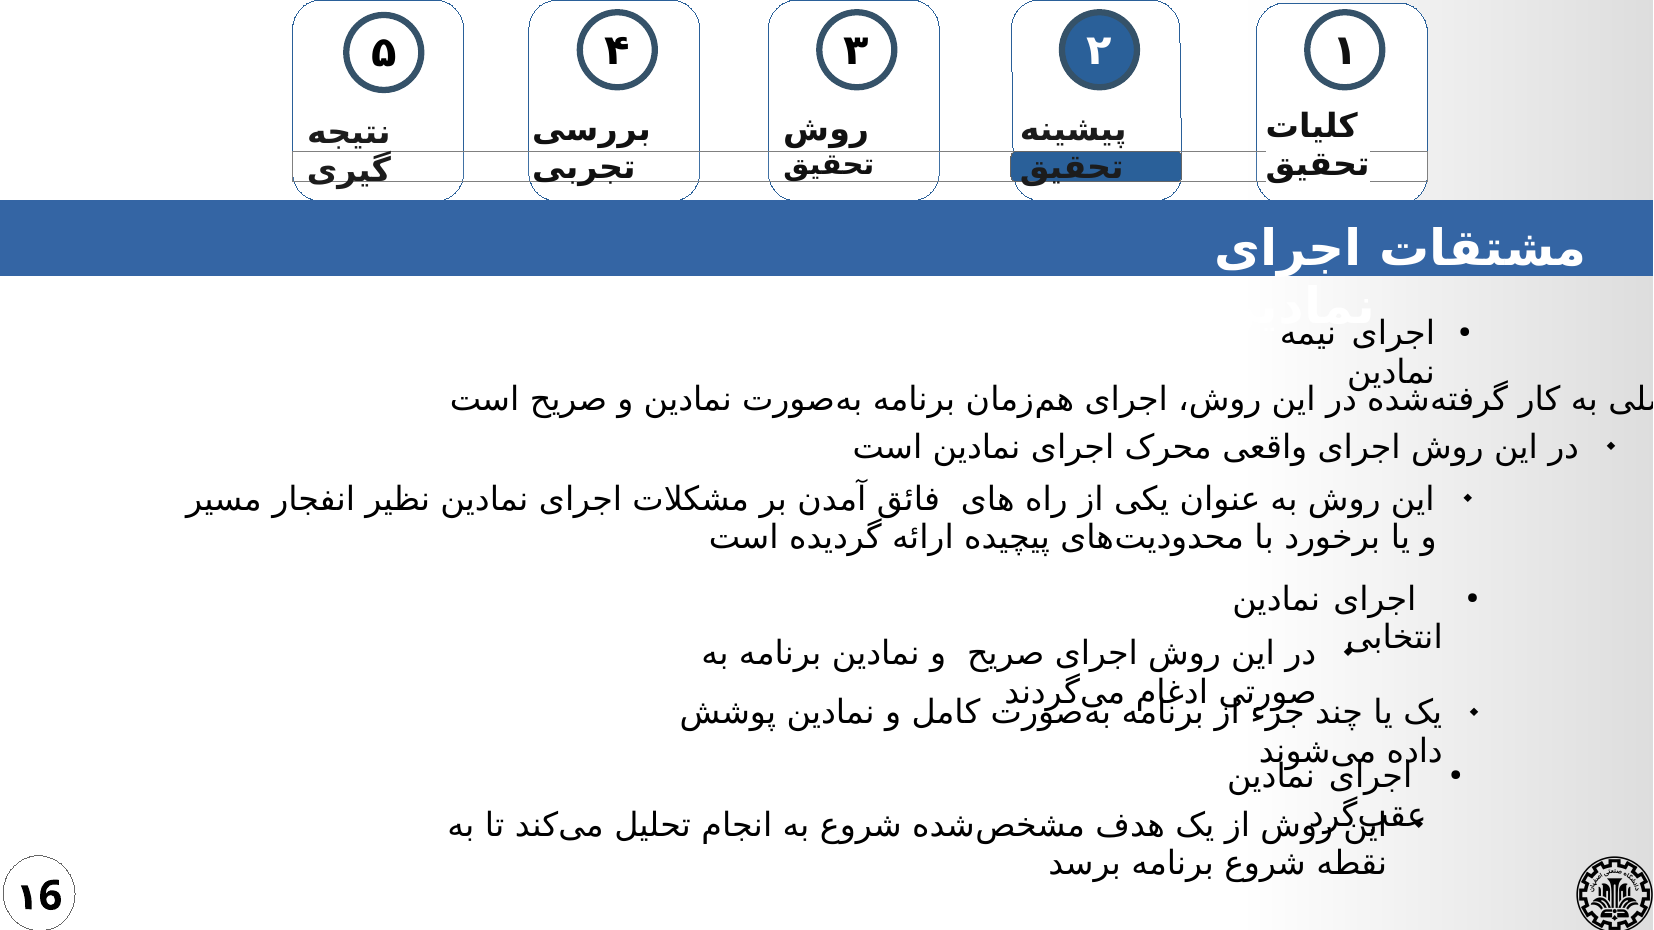

۴
۳
۲
۱
۵
کلیات تحقیق
بررسی تجربی
روش تحقیق
پیشینه تحقیق
نتیجه گیری
مشتقات اجرای نمادین
اجرای نیمه نمادین
ایده اصلی به کار گرفته‌شده در این روش، اجرای هم‌زمان برنامه به‌صورت نمادین و صریح است
در این روش اجرای واقعی محرک اجرای نمادین است
این روش به عنوان یکی از راه های فائق آمدن بر مشکلات اجرای نمادین نظیر انفجار مسیر و یا برخورد با محدودیت‌های پیچیده ارائه گردیده است
 اجرای نمادین انتخابی
در این روش اجرای صریح و نمادین برنامه به صورتی ادغام می‌گردند
یک یا چند جزء از برنامه به‌صورت کامل و نمادین پوشش داده می‌شوند
 اجرای نمادین عقب‌گرد
این روش از یک هدف مشخص‌شده شروع به انجام تحلیل می‌کند تا به نقطه شروع برنامه برسد
۱6